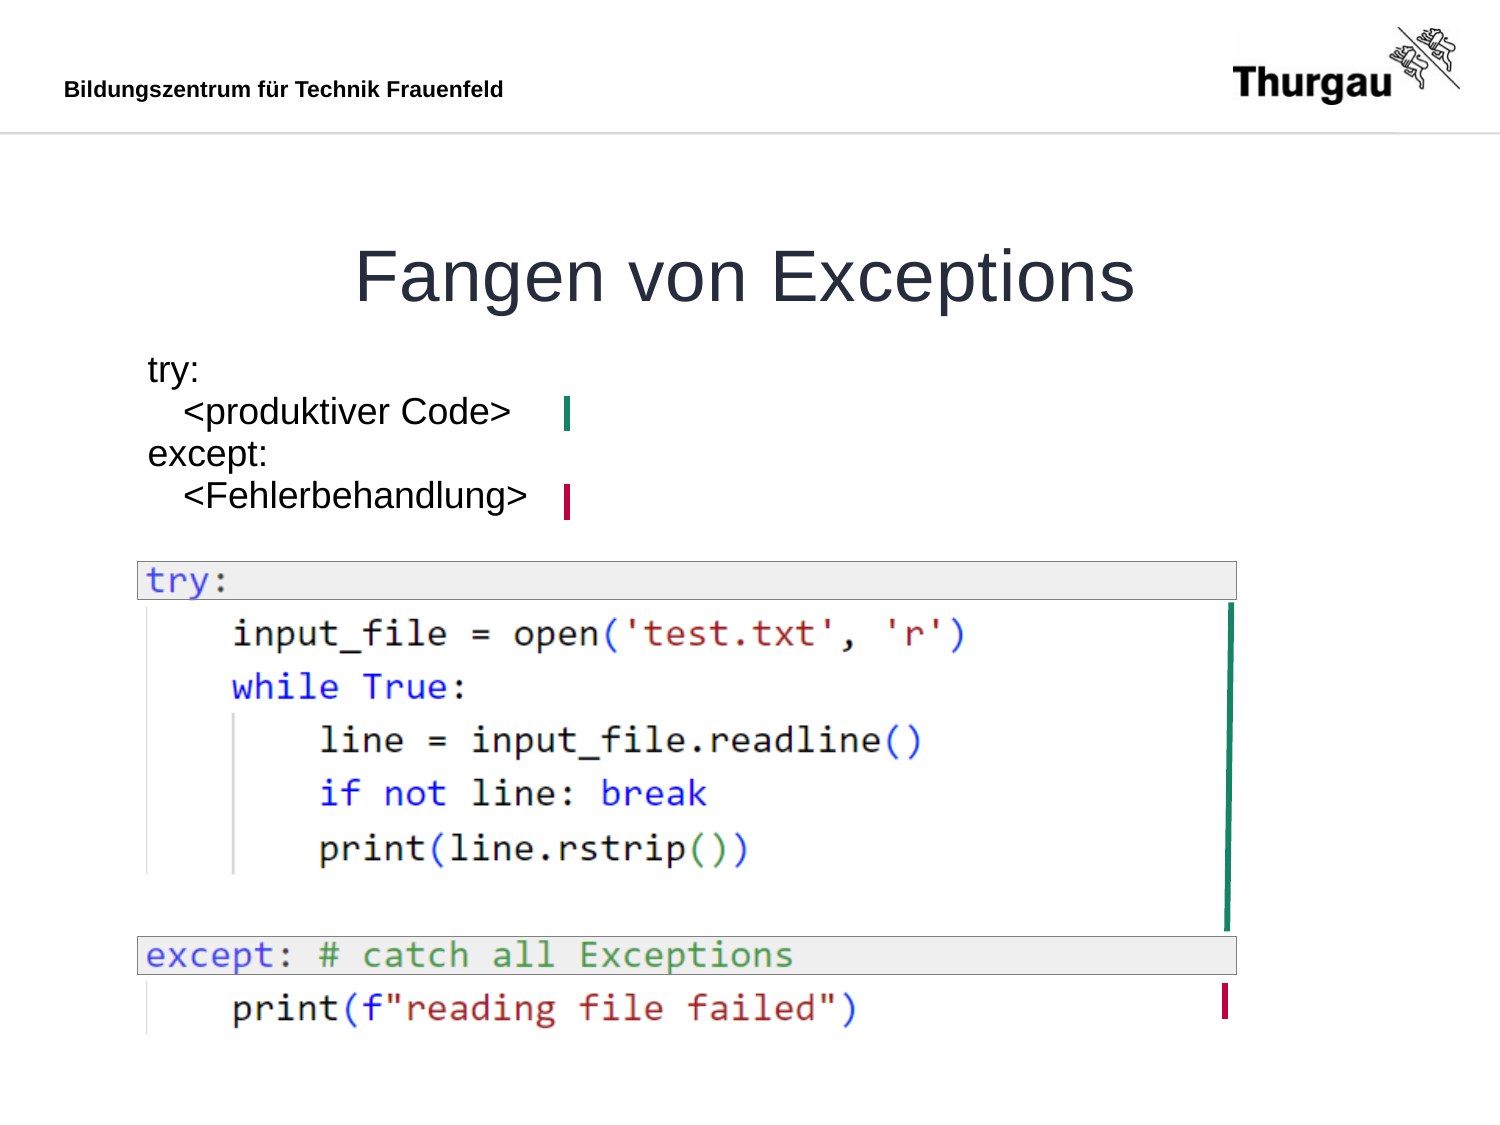

Bildungszentrum für Technik Frauenfeld
Fangen von Exceptions
try:
<produktiver Code>
except:
<Fehlerbehandlung>